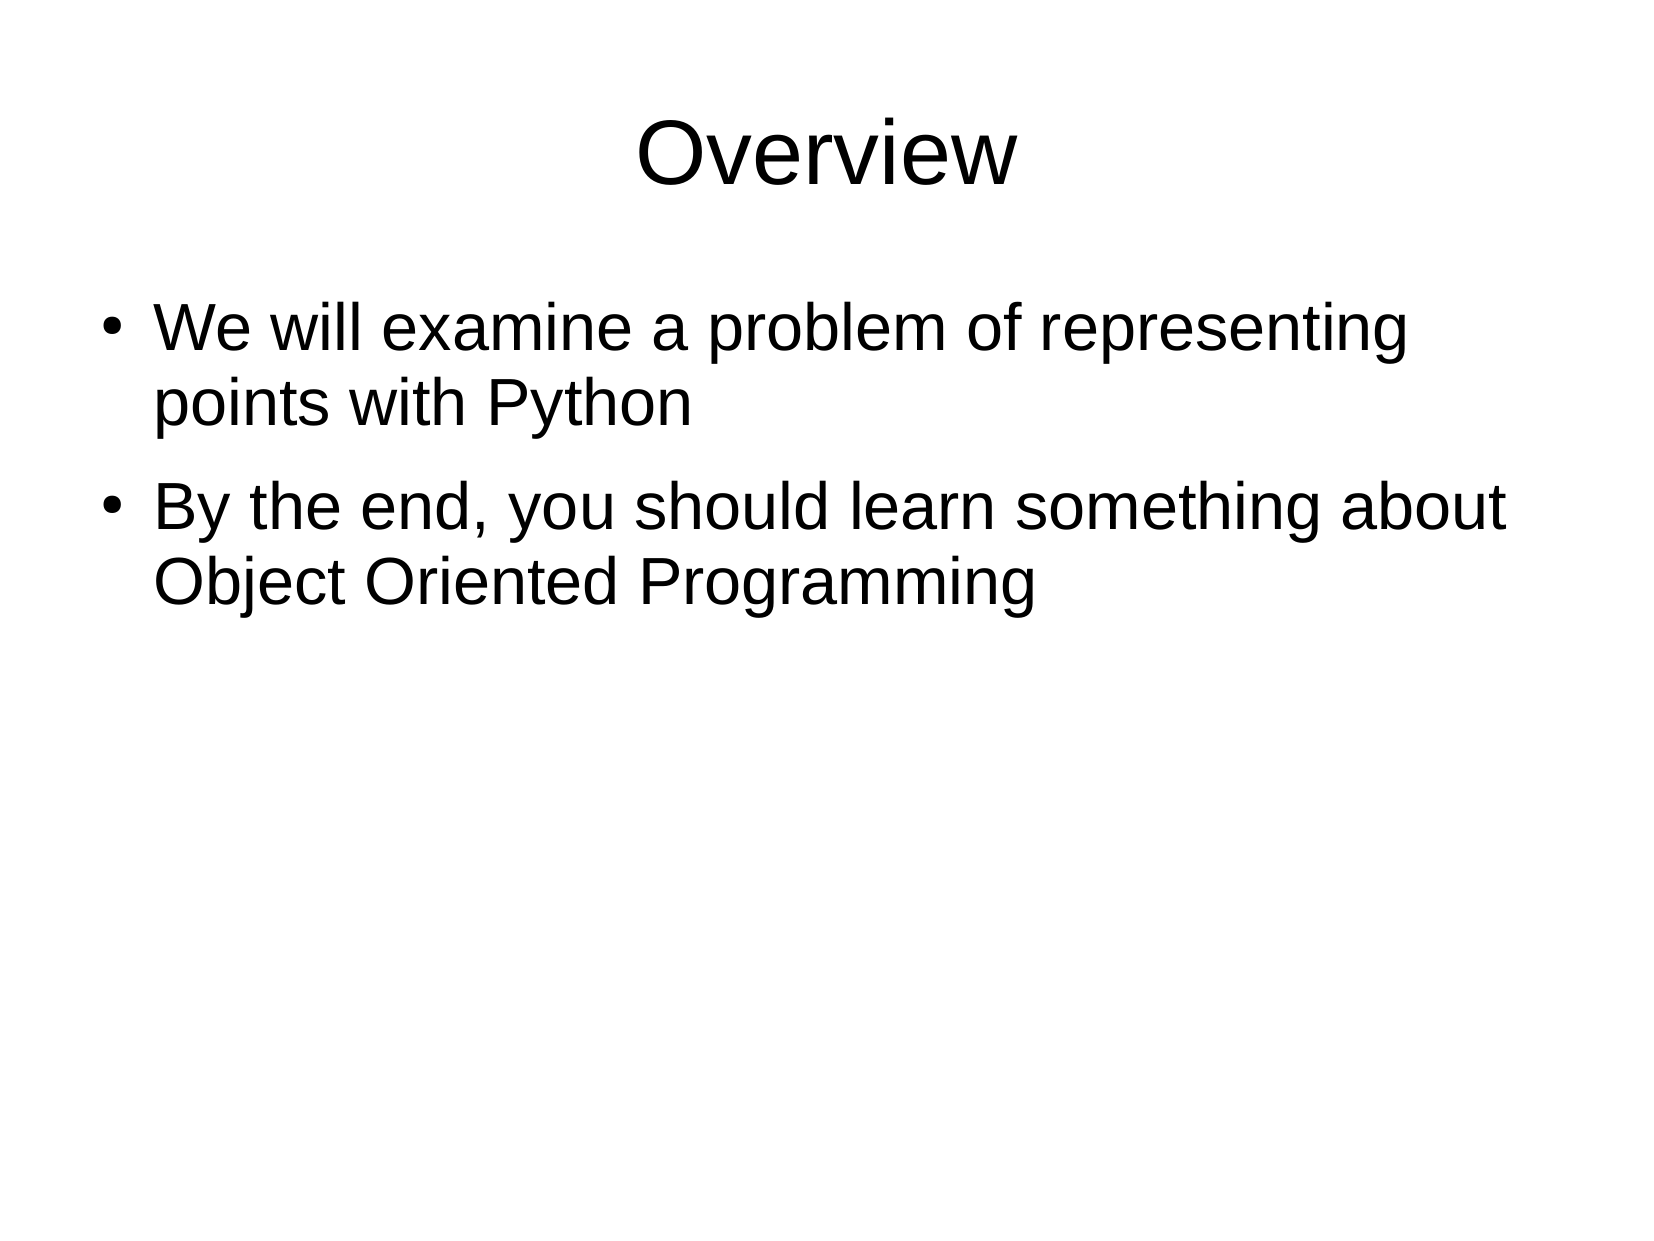

# Overview
We will examine a problem of representing points with Python
By the end, you should learn something about Object Oriented Programming